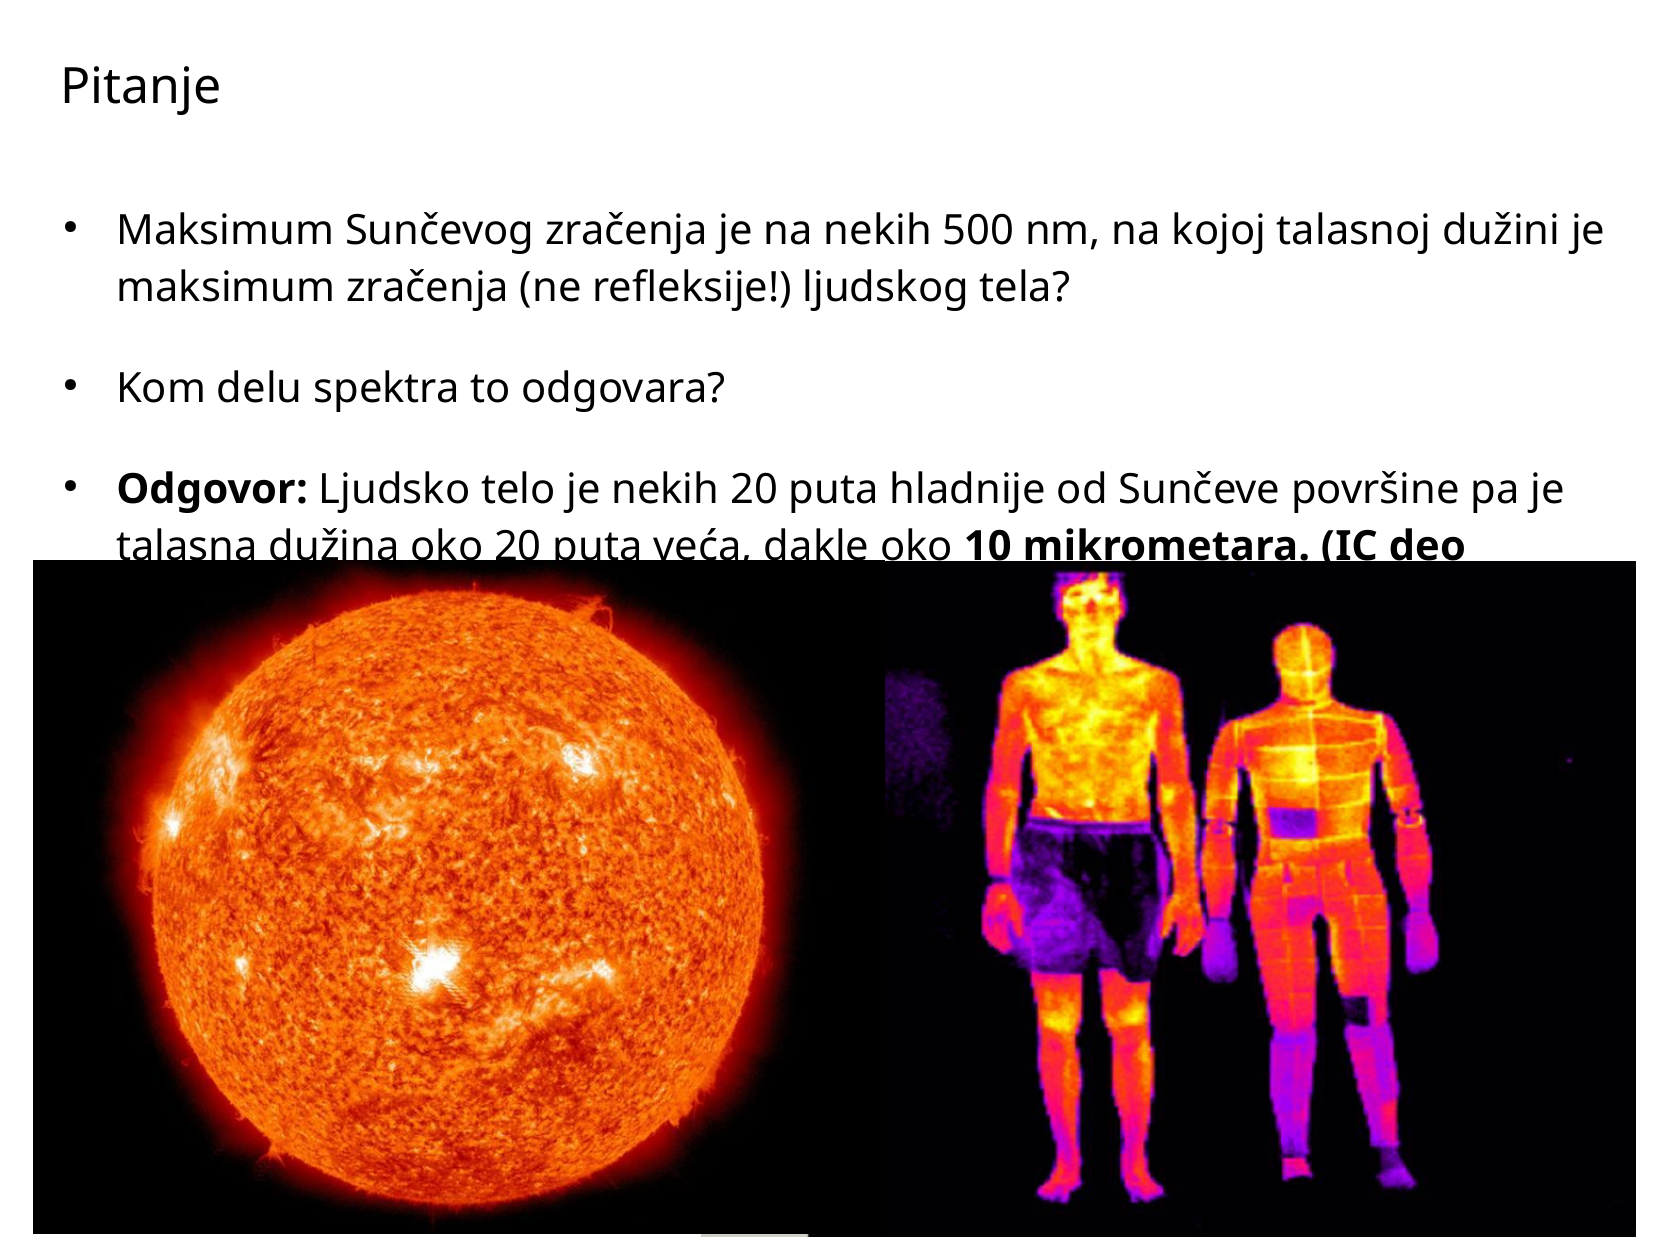

# Pitanje
Maksimum Sunčevog zračenja je na nekih 500 nm, na kojoj talasnoj dužini je maksimum zračenja (ne refleksije!) ljudskog tela?
Kom delu spektra to odgovara?
Odgovor: Ljudsko telo je nekih 20 puta hladnije od Sunčeve površine pa je talasna dužina oko 20 puta veća, dakle oko 10 mikrometara. (IC deo spektra)